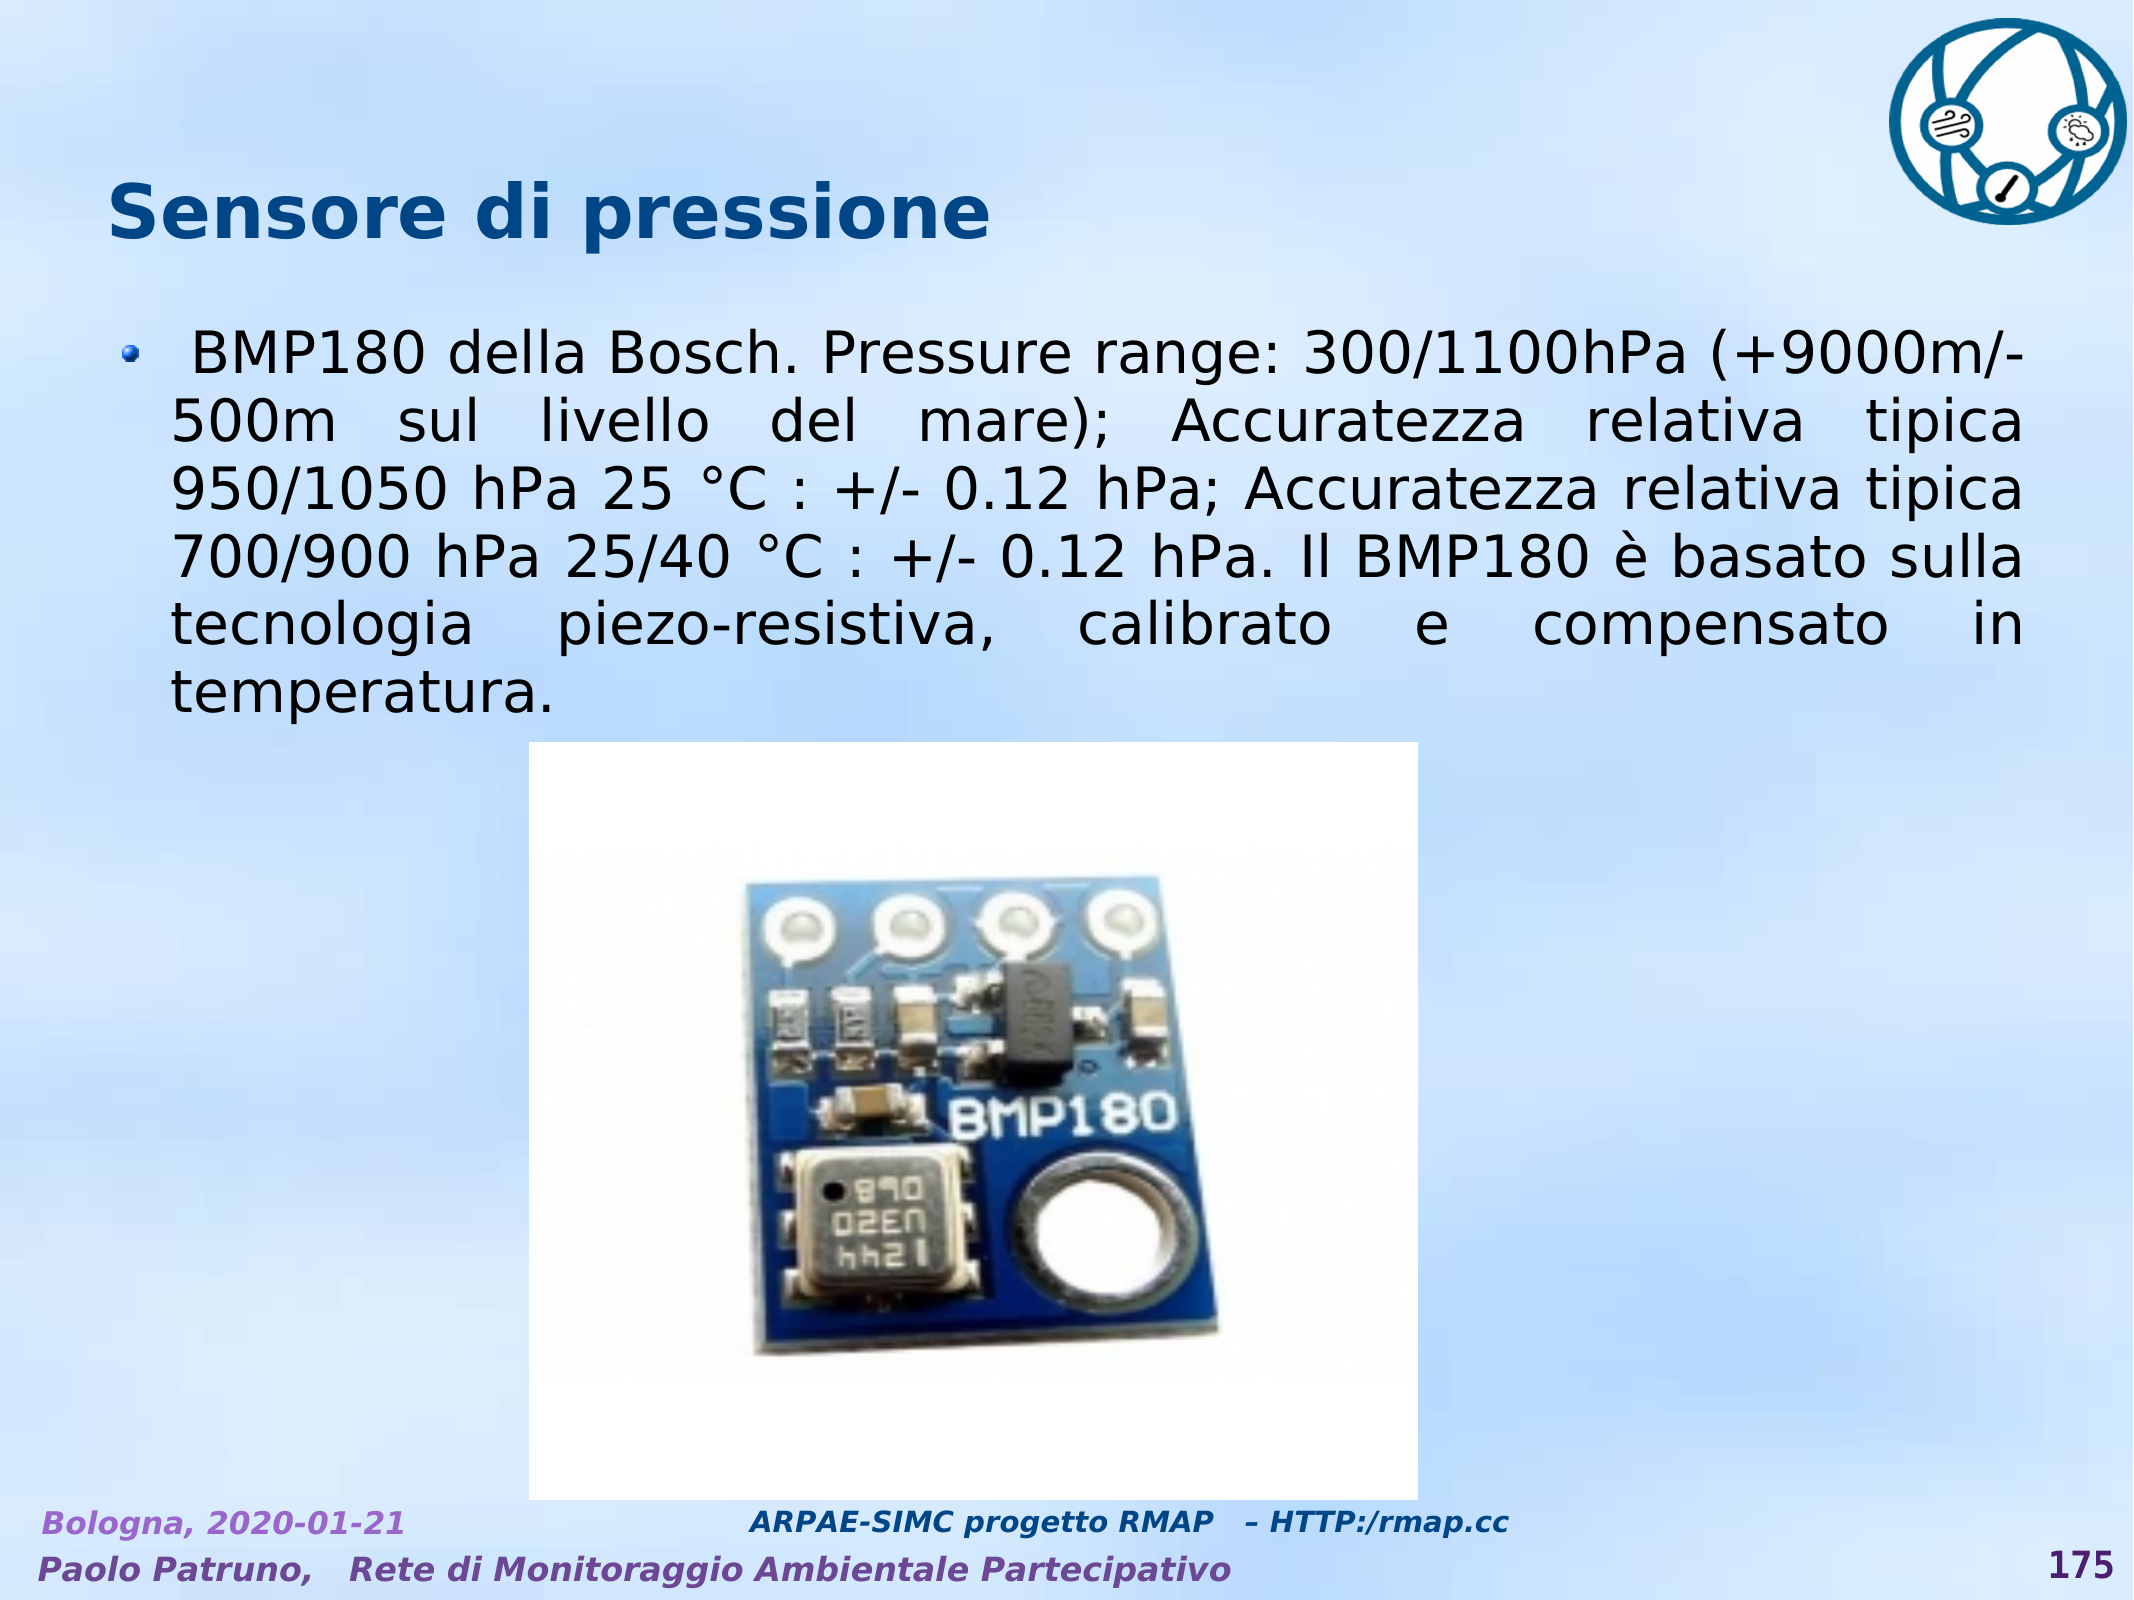

# Sensore di pressione
 BMP180 della Bosch. Pressure range: 300/1100hPa (+9000m/-500m sul livello del mare); Accuratezza relativa tipica 950/1050 hPa 25 °C : +/- 0.12 hPa; Accuratezza relativa tipica 700/900 hPa 25/40 °C : +/- 0.12 hPa. Il BMP180 è basato sulla tecnologia piezo-resistiva, calibrato e compensato in temperatura.